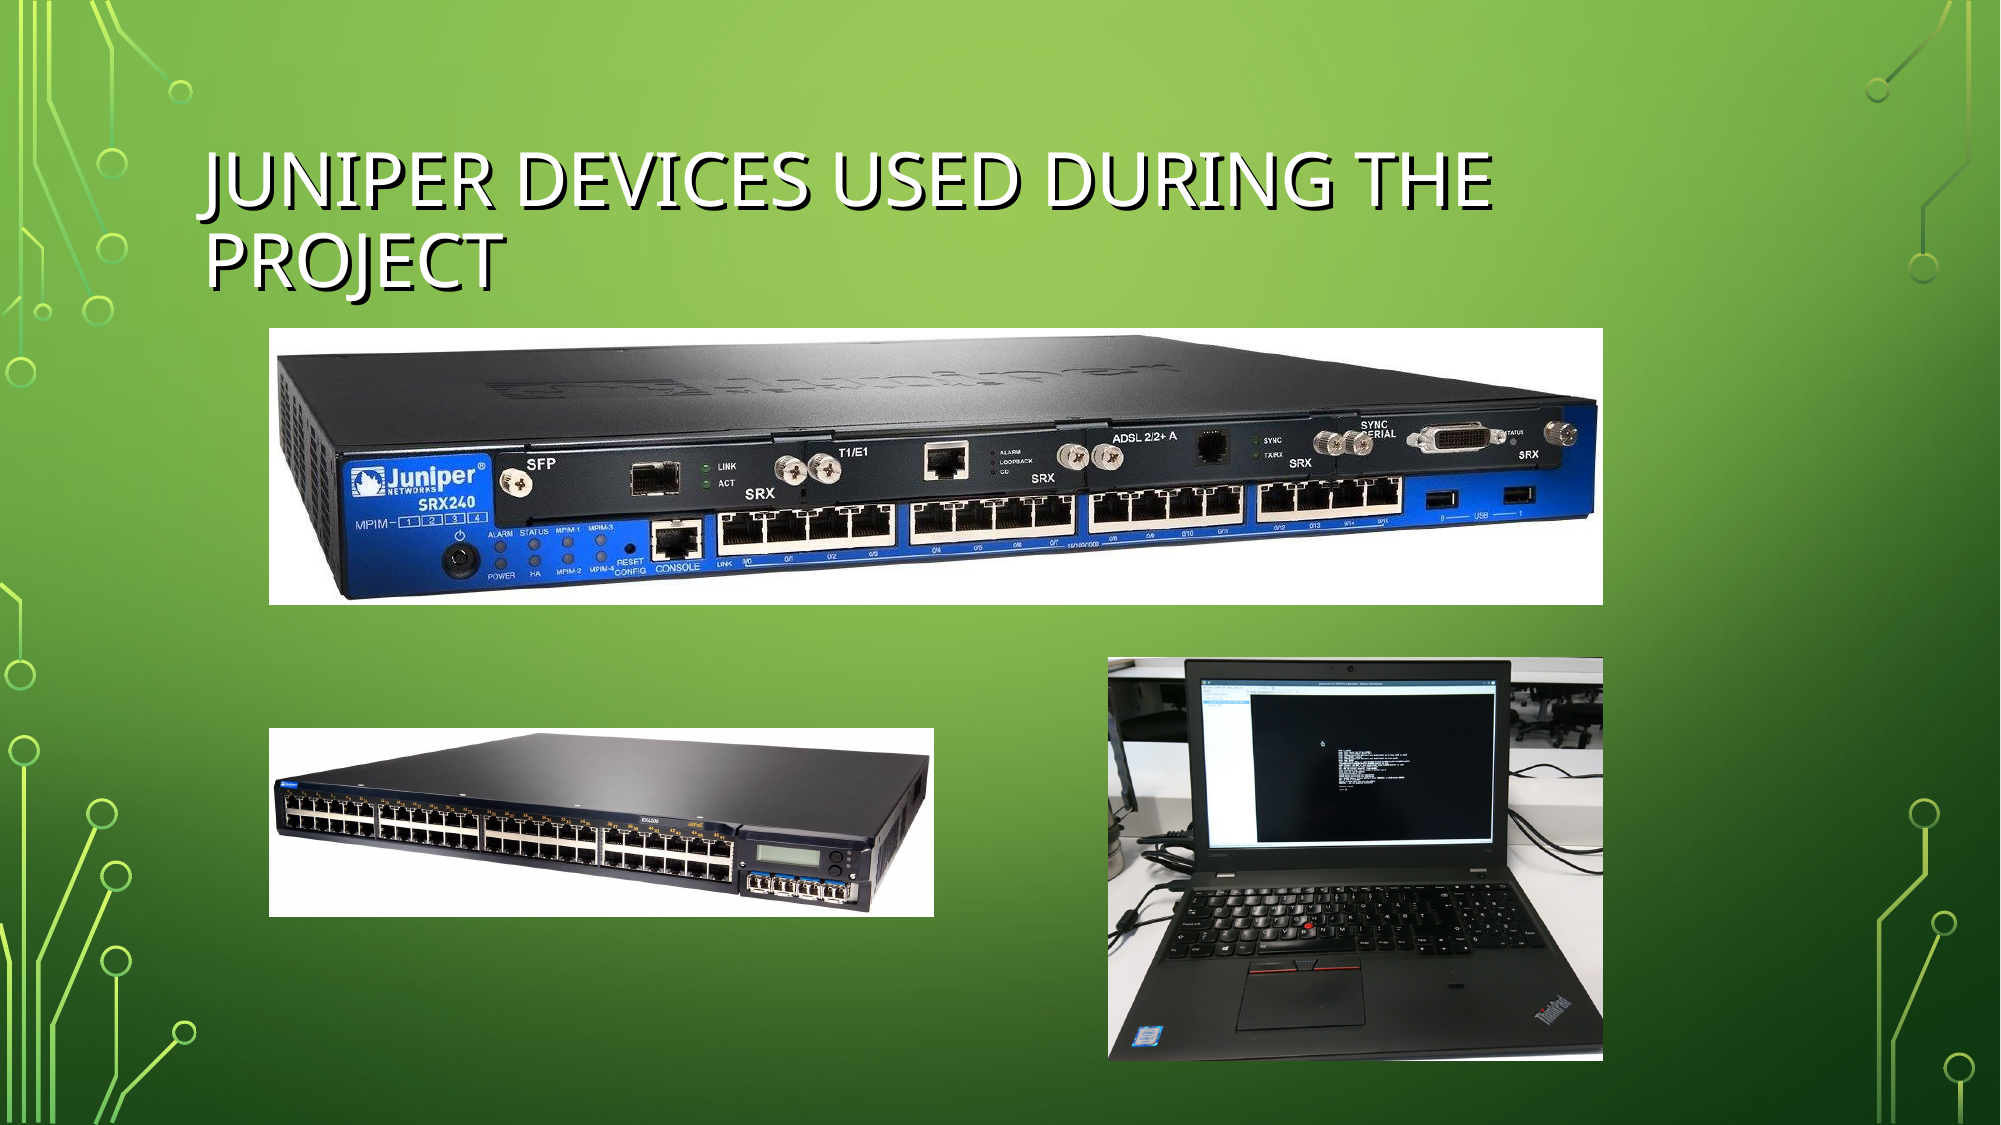

# Juniper devices used during the project